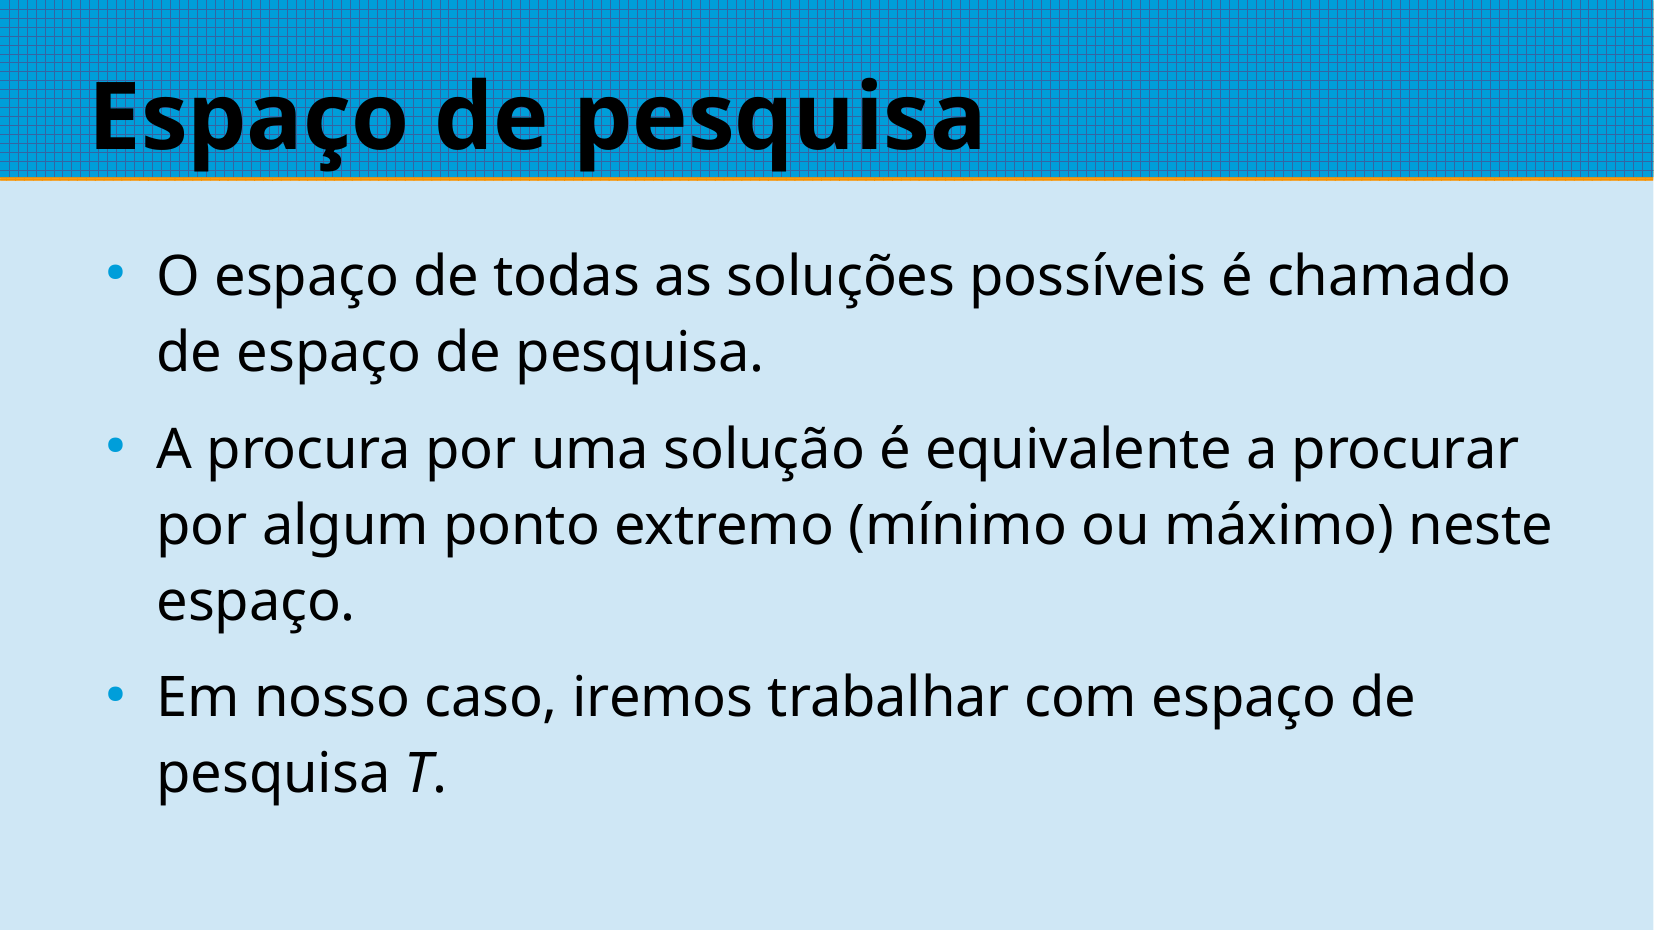

# Espaço de pesquisa
O espaço de todas as soluções possíveis é chamado de espaço de pesquisa.
A procura por uma solução é equivalente a procurar por algum ponto extremo (mínimo ou máximo) neste espaço.
Em nosso caso, iremos trabalhar com espaço de pesquisa T.